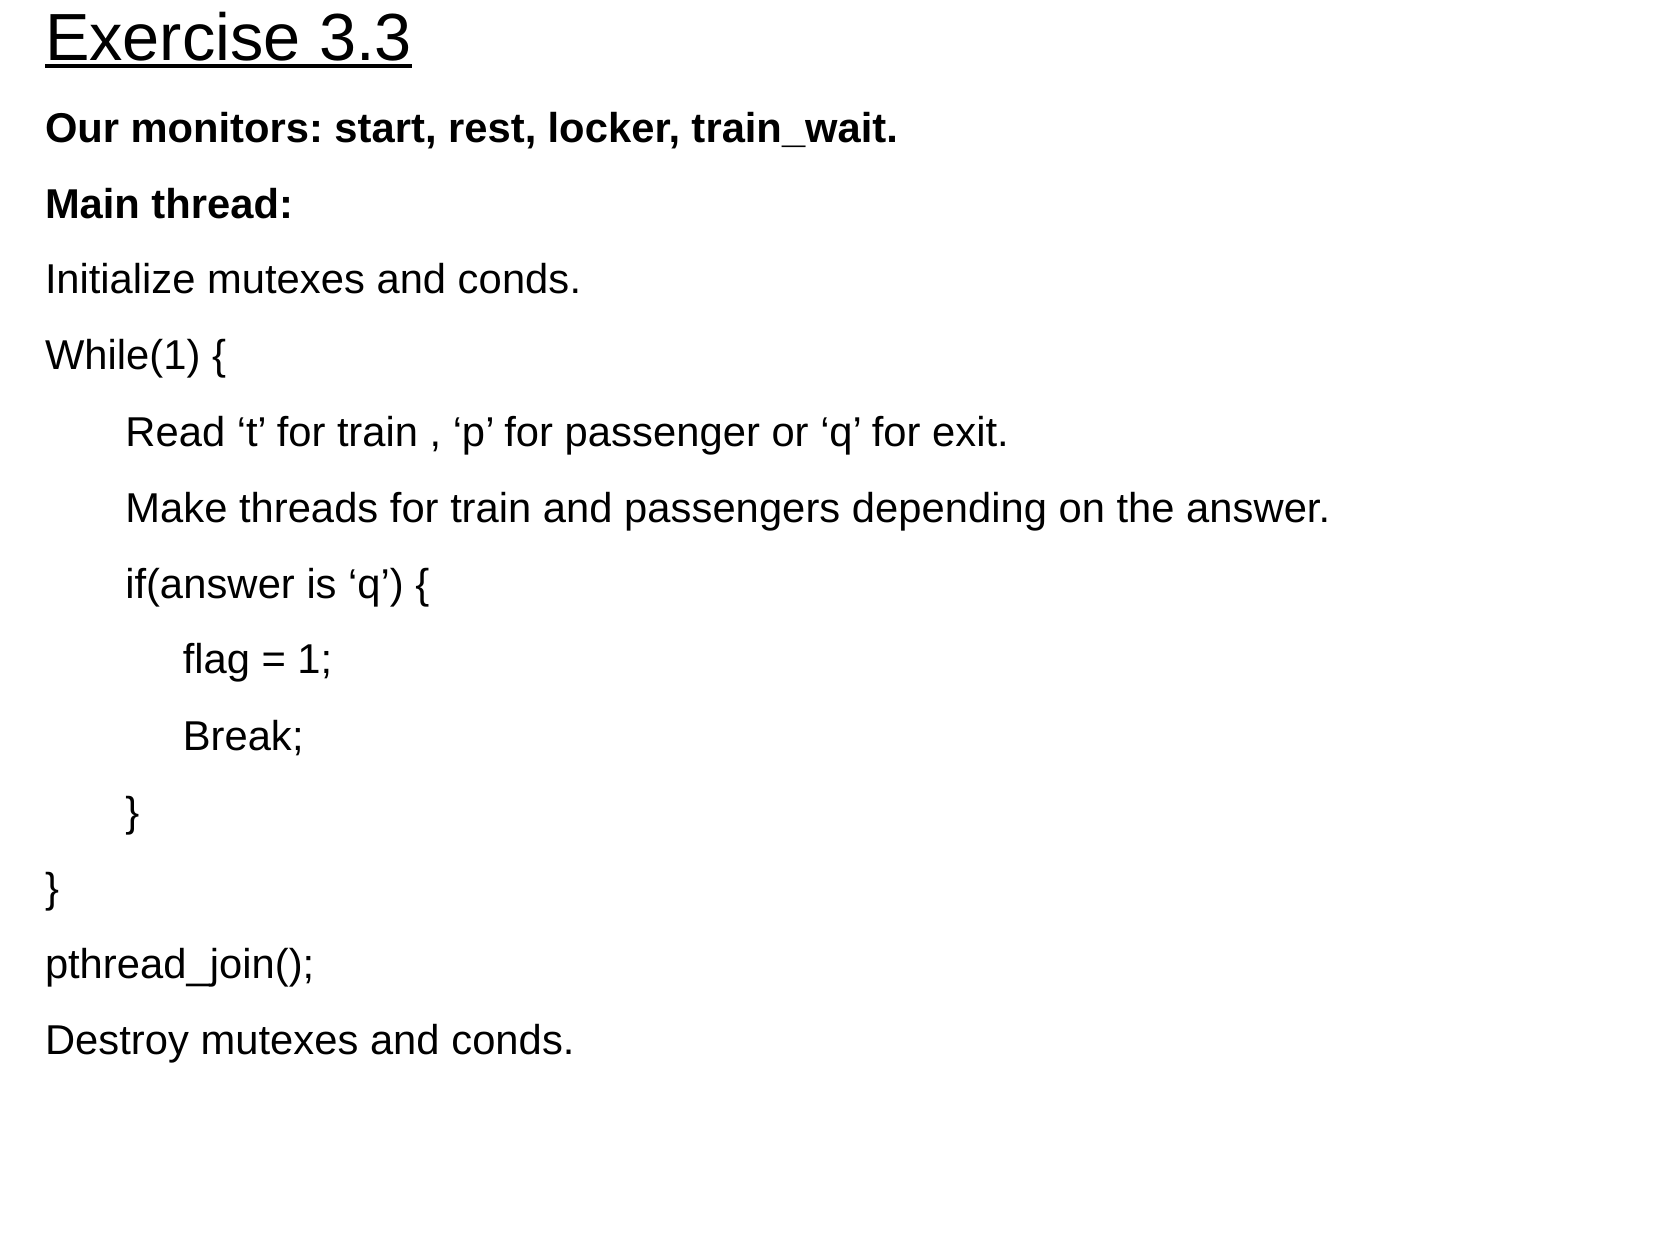

# Exercise 3.3
Our monitors: start, rest, locker, train_wait.
Main thread:
Initialize mutexes and conds.
While(1) {
 Read ‘t’ for train , ‘p’ for passenger or ‘q’ for exit.
 Make threads for train and passengers depending on the answer.
 if(answer is ‘q’) {
 flag = 1;
 Break;
 }
}
pthread_join();
Destroy mutexes and conds.